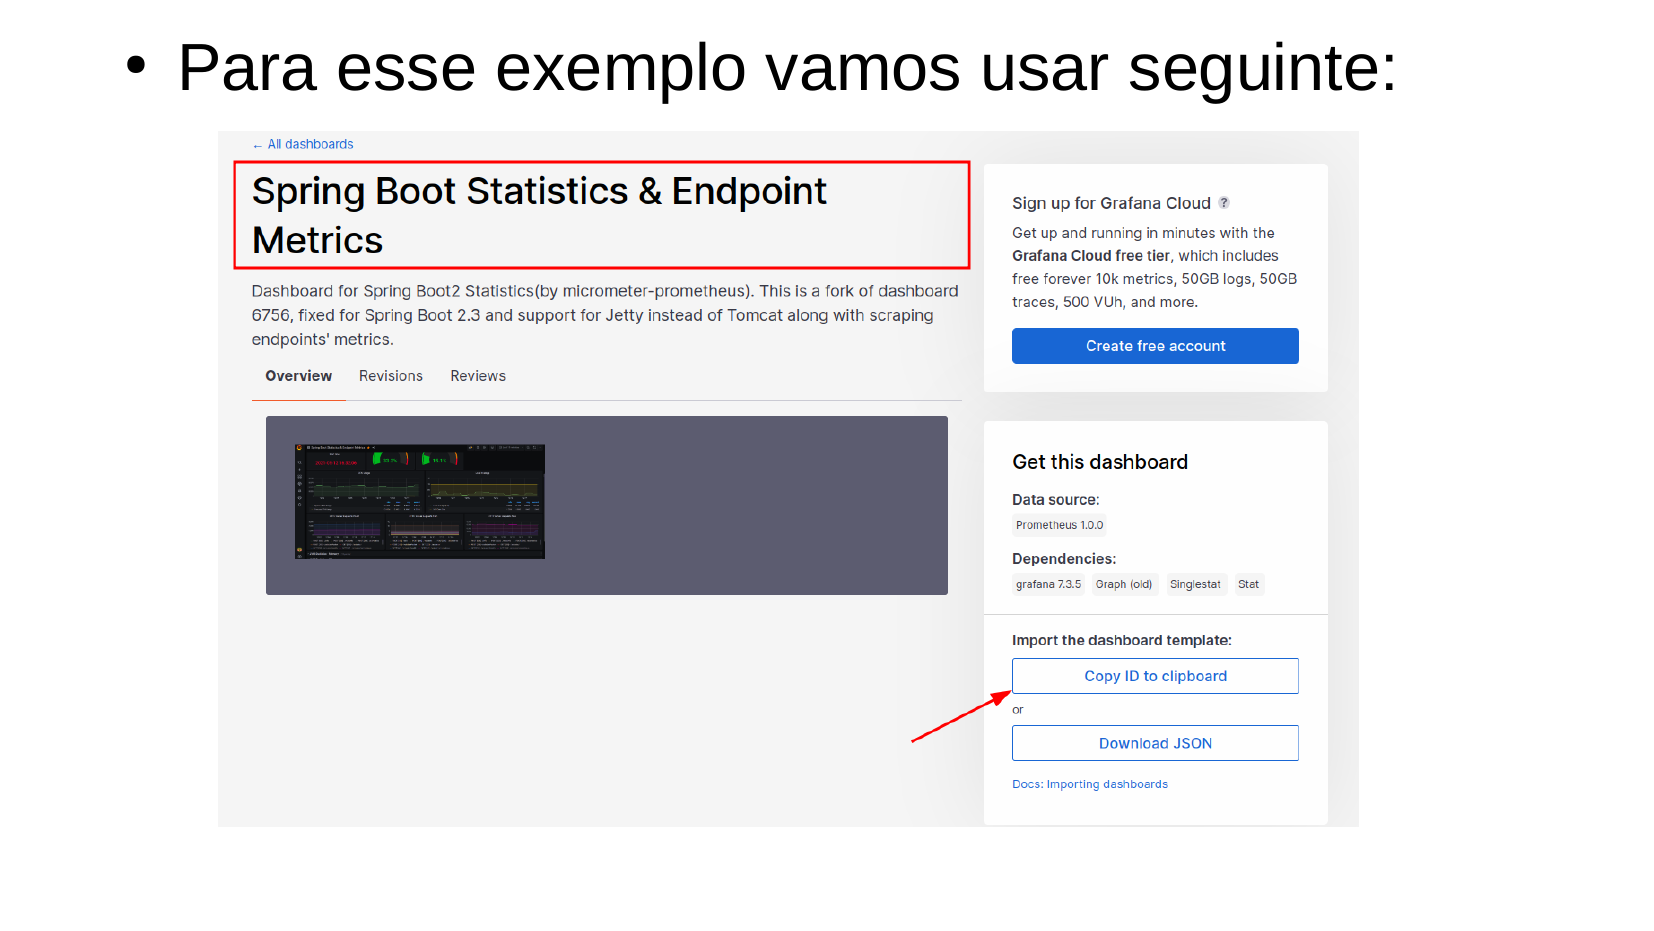

# Para esse exemplo vamos usar seguinte: